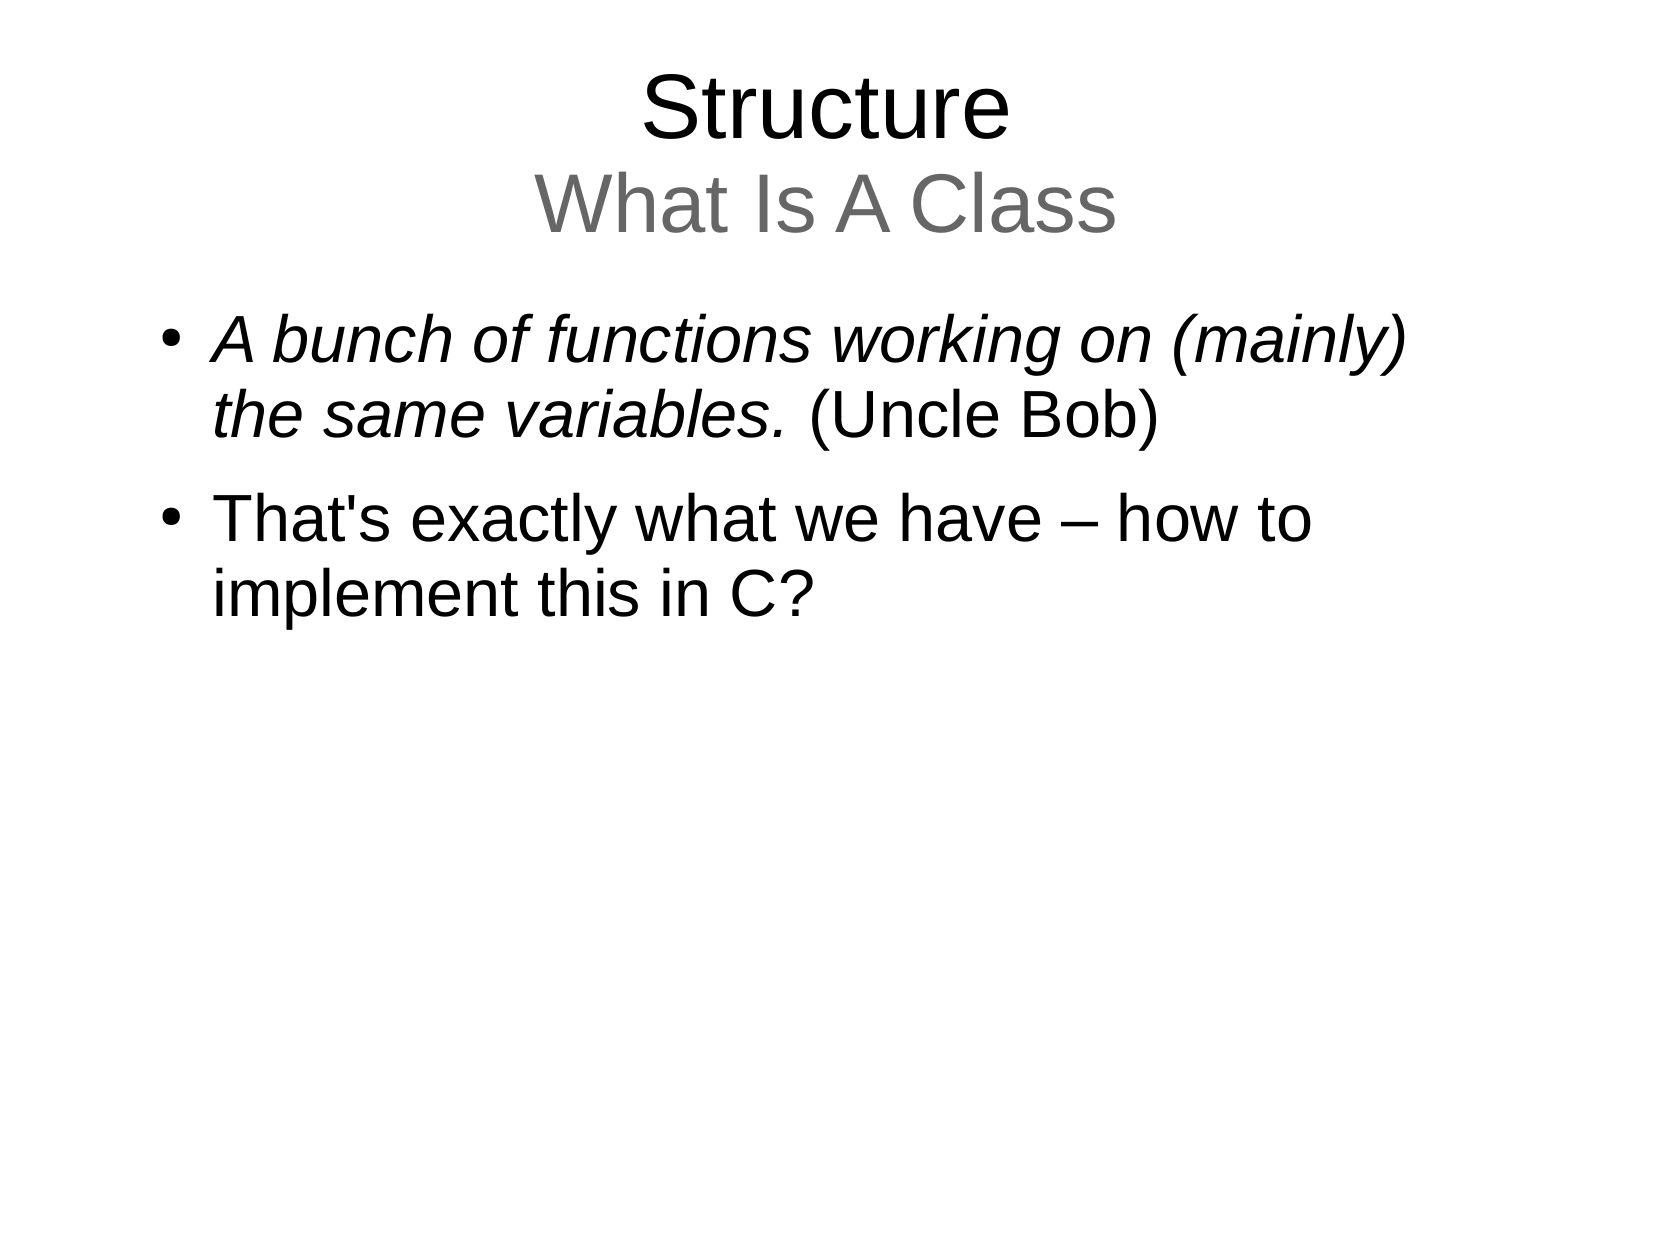

# Structure What Is A Class
A bunch of functions working on (mainly) the same variables. (Uncle Bob)
That's exactly what we have – how to implement this in C?